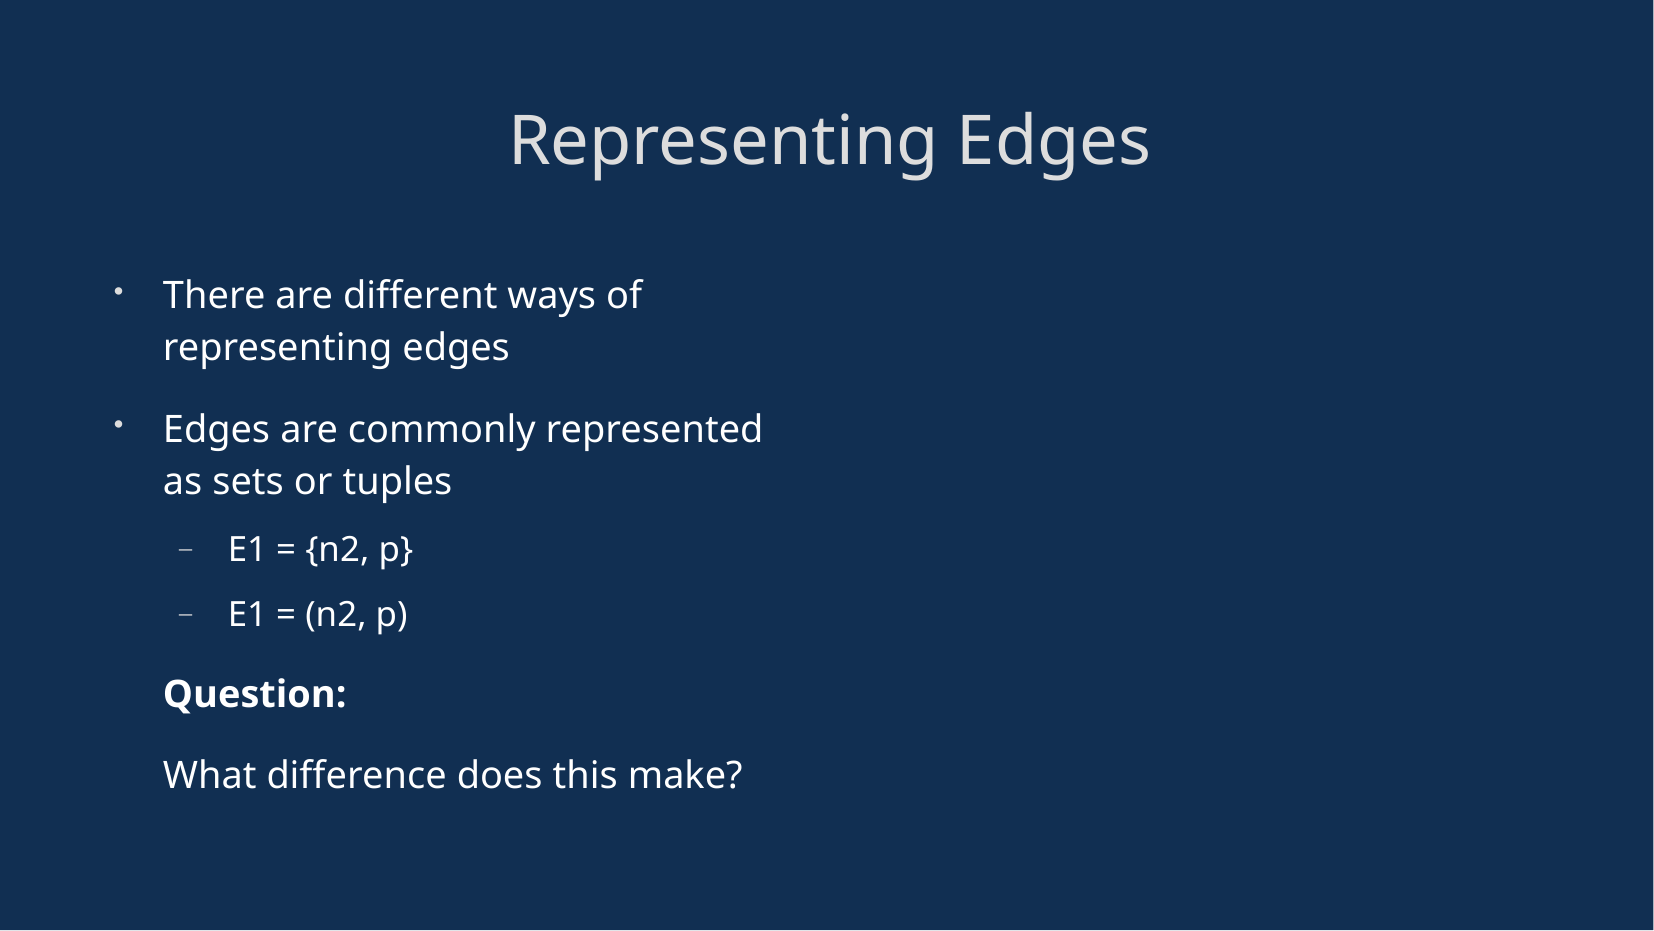

# Representing Edges
There are different ways of representing edges
Edges are commonly represented as sets or tuples
E1 = {n2, p}
E1 = (n2, p)
Question:
What difference does this make?